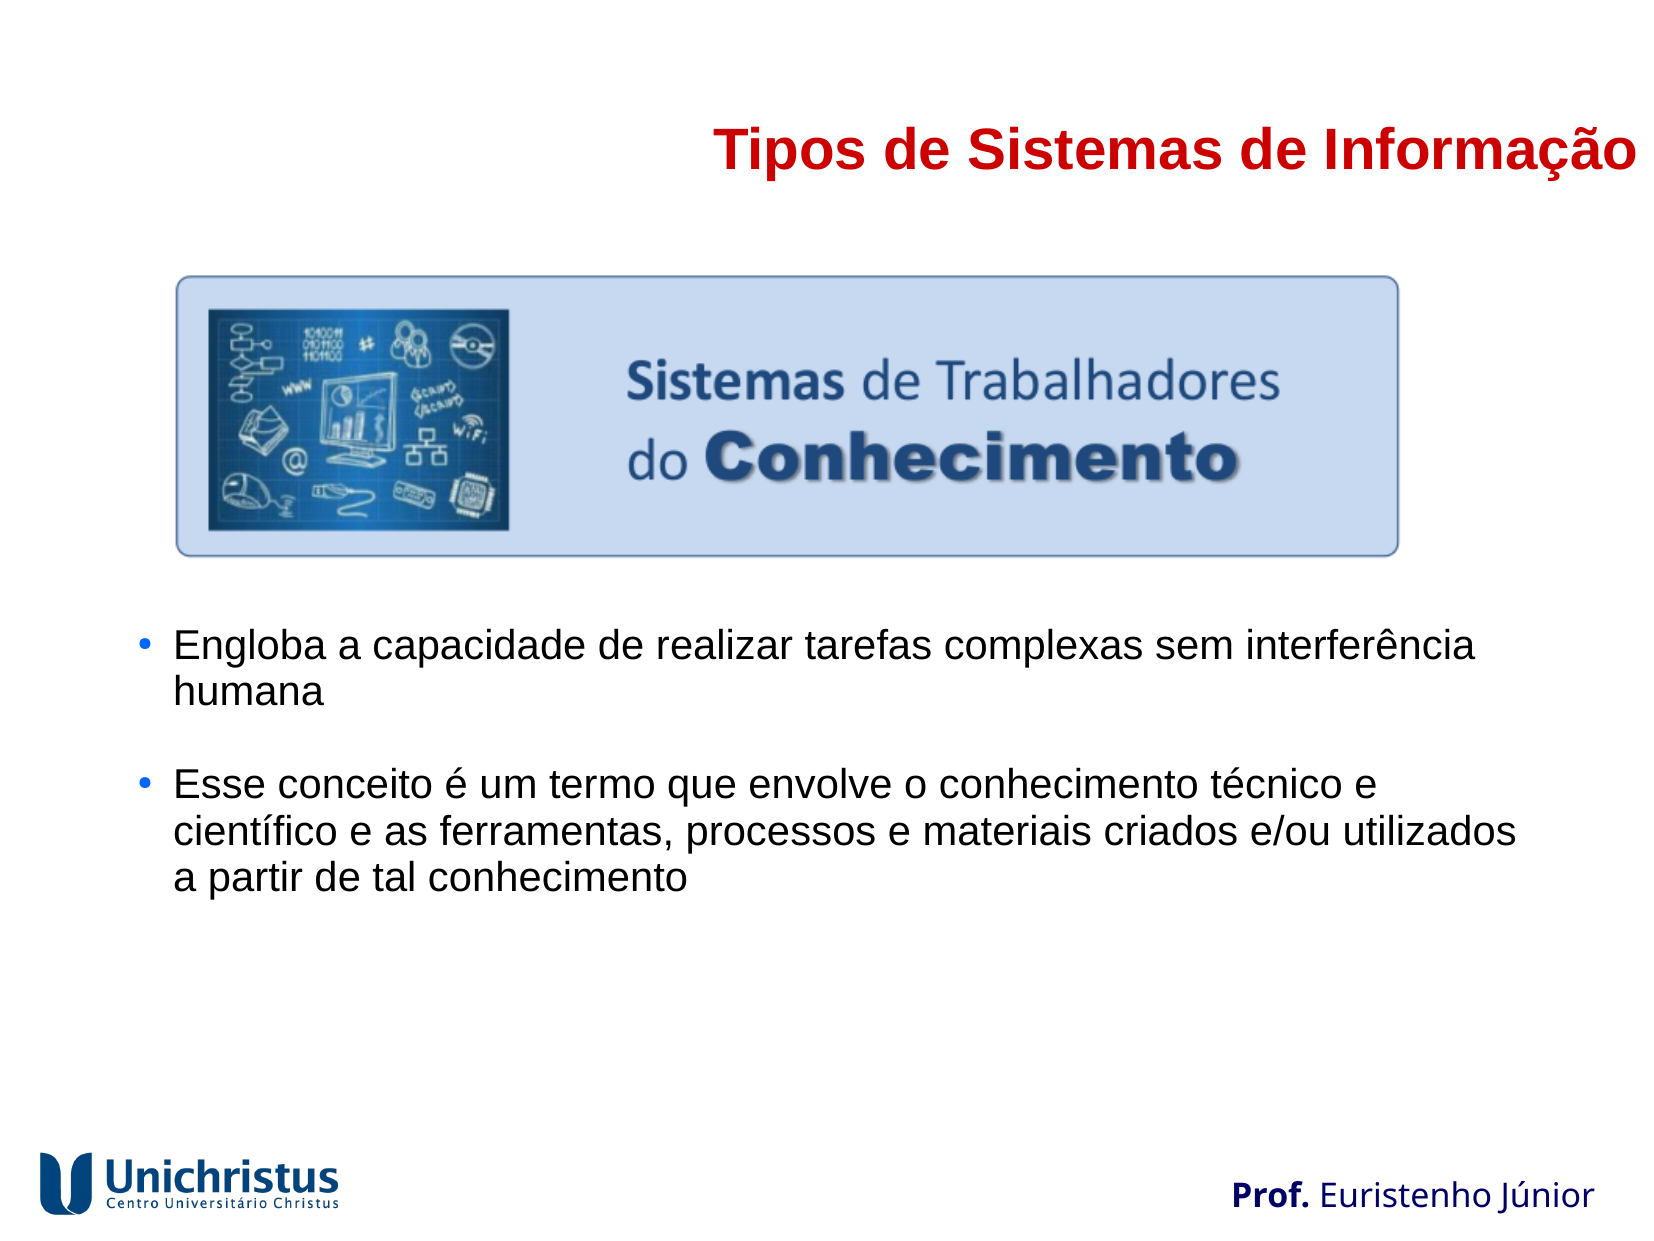

Tipos de Sistemas de Informação
Engloba a capacidade de realizar tarefas complexas sem interferência humana
Esse conceito é um termo que envolve o conhecimento técnico e científico e as ferramentas, processos e materiais criados e/ou utilizados a partir de tal conhecimento
Prof. Euristenho Júnior